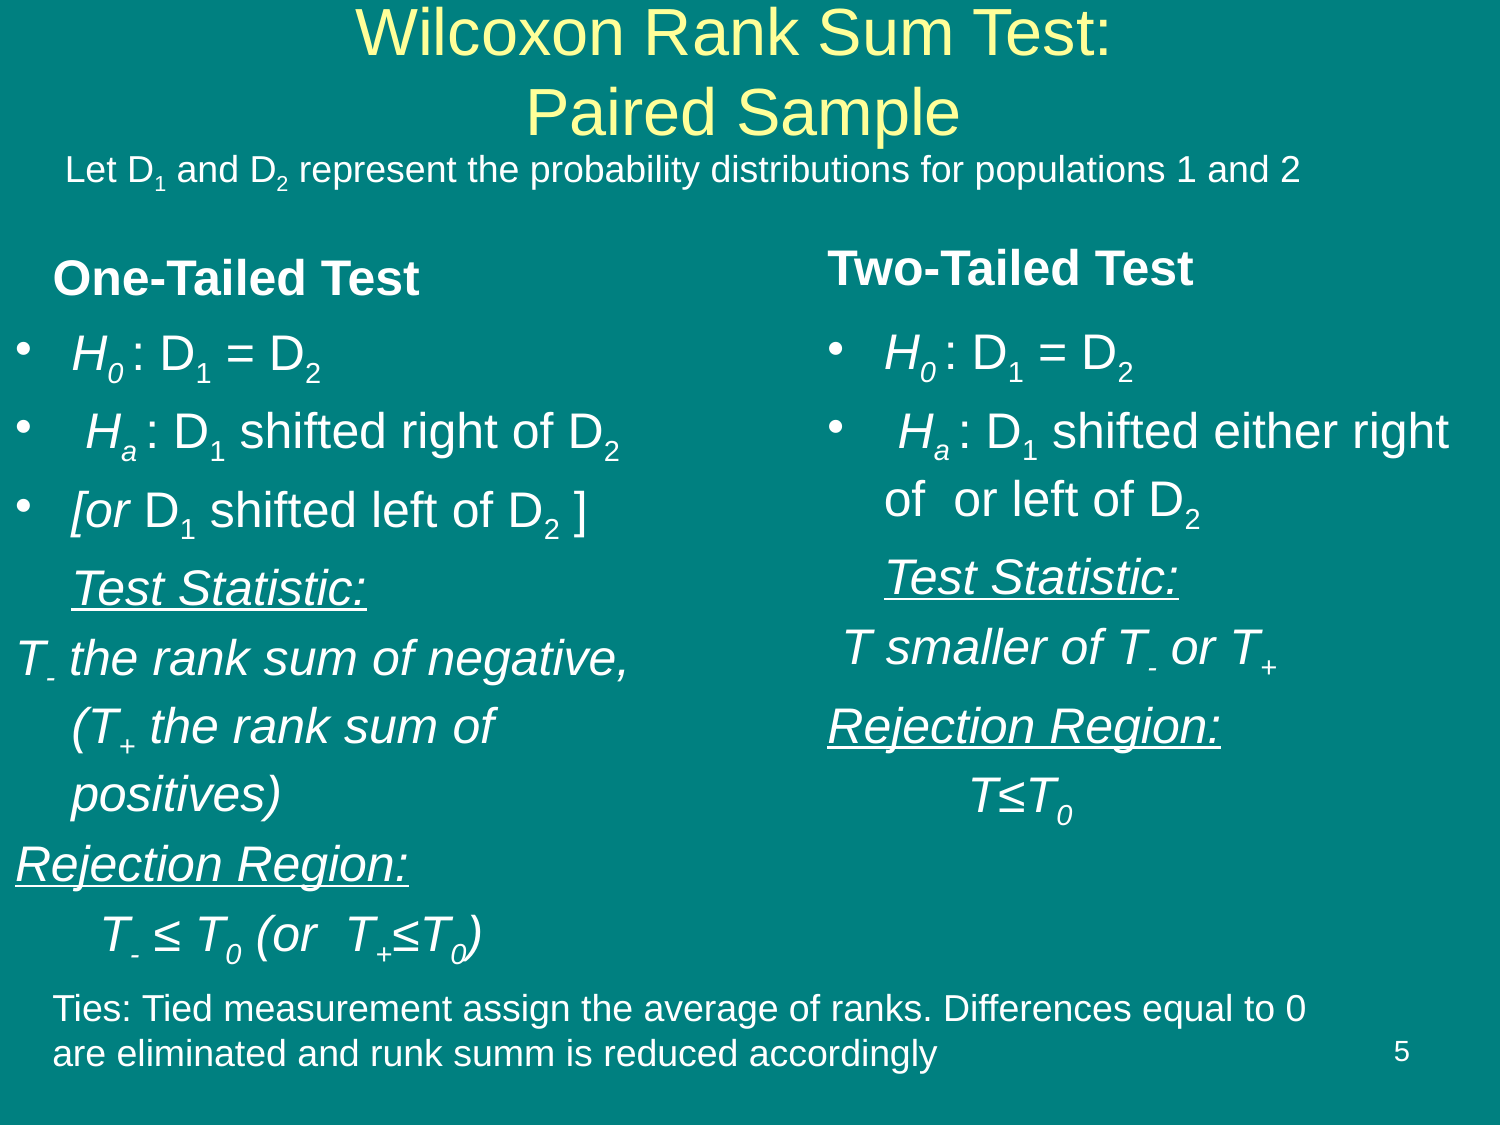

# Wilcoxon Rank Sum Test: Paired Sample
Let D1 and D2 represent the probability distributions for populations 1 and 2
Two-Tailed Test
One-Tailed Test
H0 : D1 = D2
 Ha : D1 shifted either right of or left of D2
	Test Statistic:
 T smaller of T- or T+
Rejection Region:
	 T≤T0
H0 : D1 = D2
 Ha : D1 shifted right of D2
[or D1 shifted left of D2 ]
	Test Statistic:
T- the rank sum of negative, (T+ the rank sum of positives)
Rejection Region:
	 T- ≤ T0 (or T+≤T0)
Ties: Tied measurement assign the average of ranks. Differences equal to 0 are eliminated and runk summ is reduced accordingly